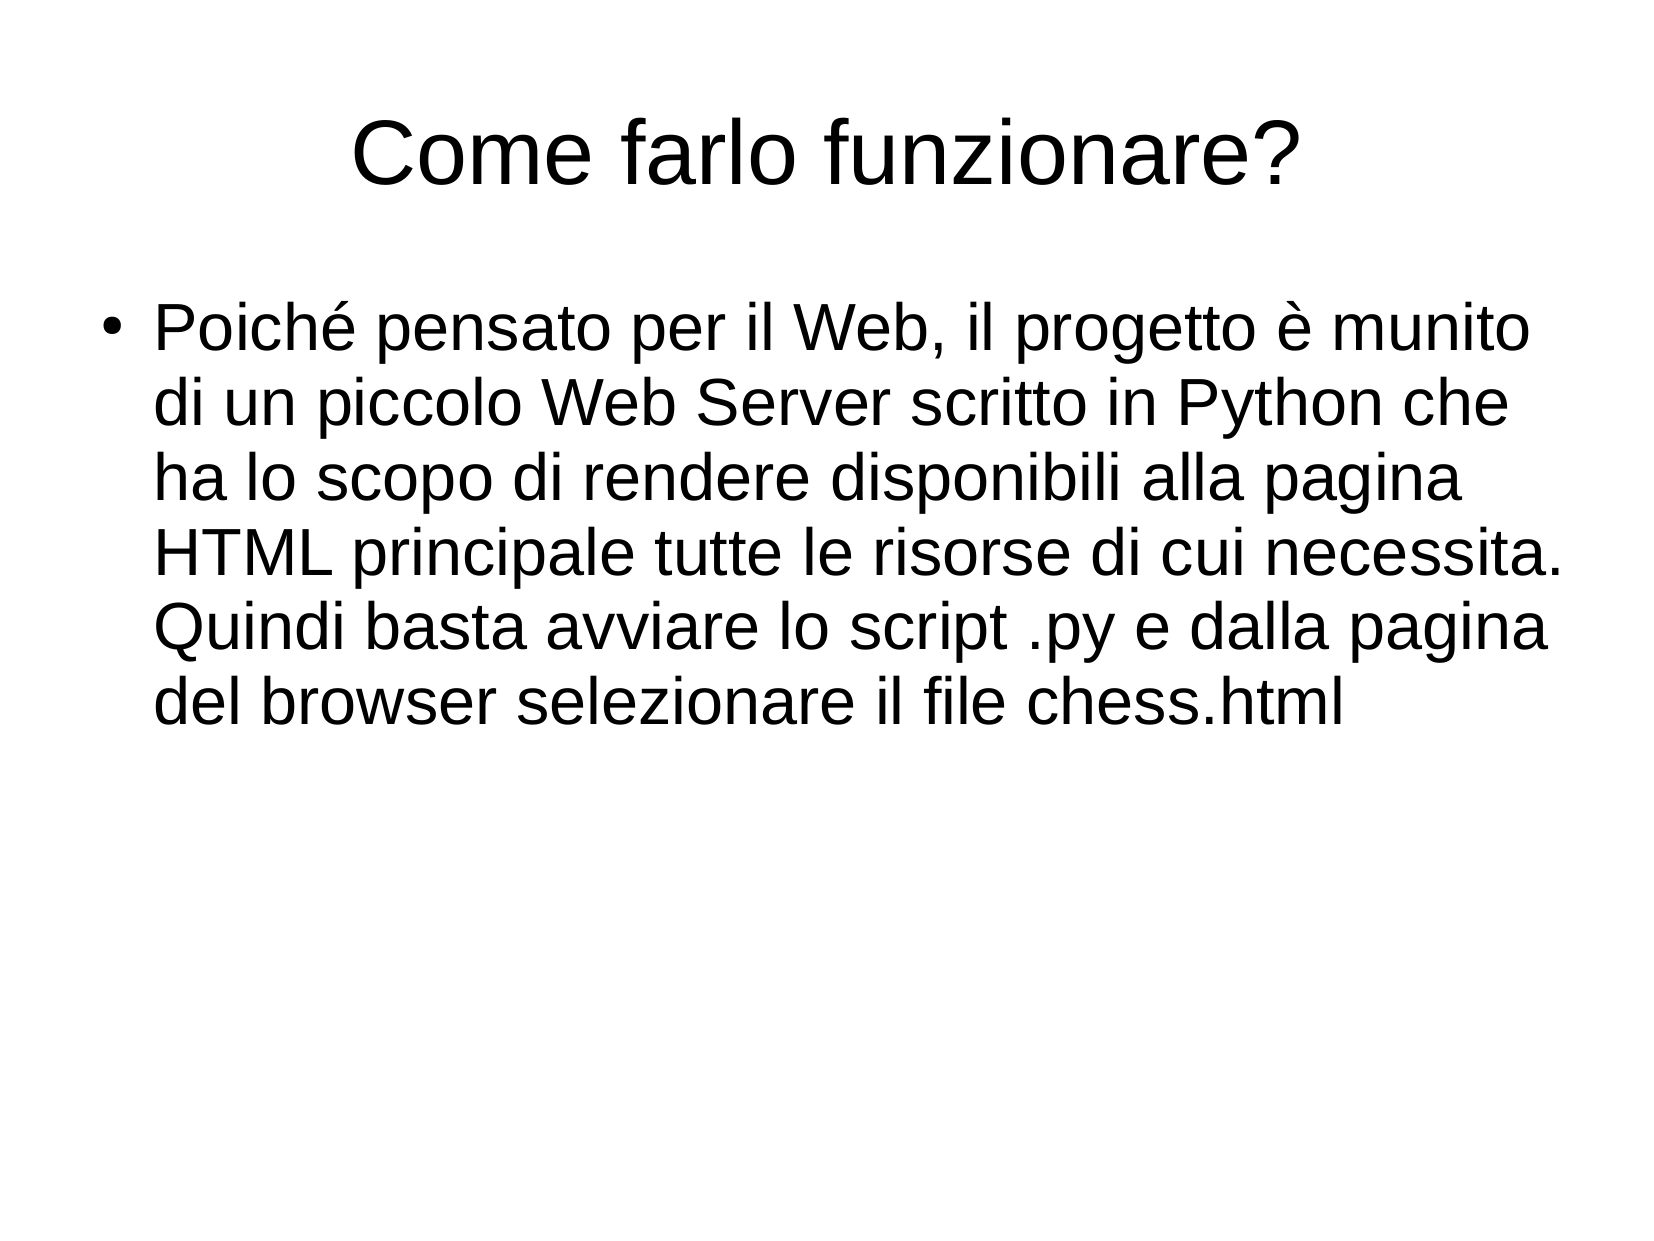

# Come farlo funzionare?
Poiché pensato per il Web, il progetto è munito di un piccolo Web Server scritto in Python che ha lo scopo di rendere disponibili alla pagina HTML principale tutte le risorse di cui necessita. Quindi basta avviare lo script .py e dalla pagina del browser selezionare il file chess.html